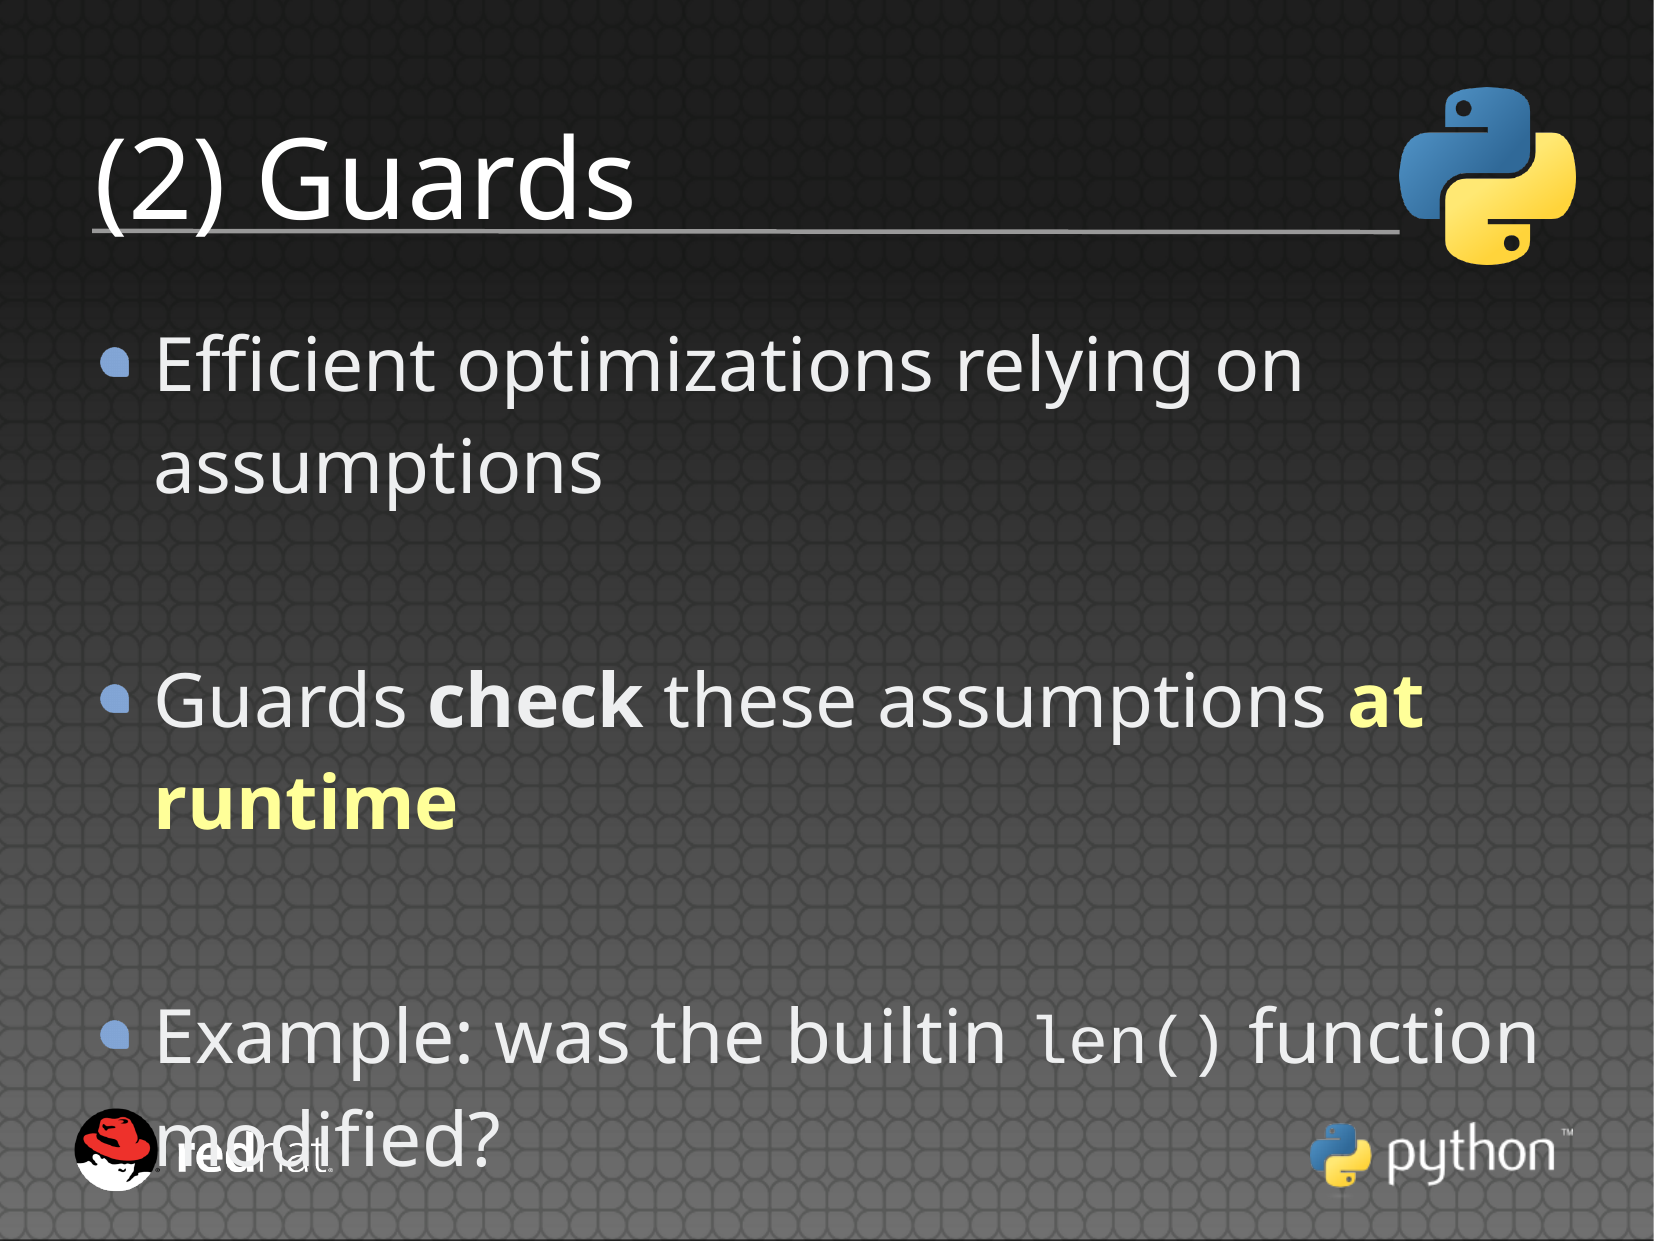

(2) Guards
# Efficient optimizations relying on assumptions
Guards check these assumptions at runtime
Example: was the builtin len() function modified?